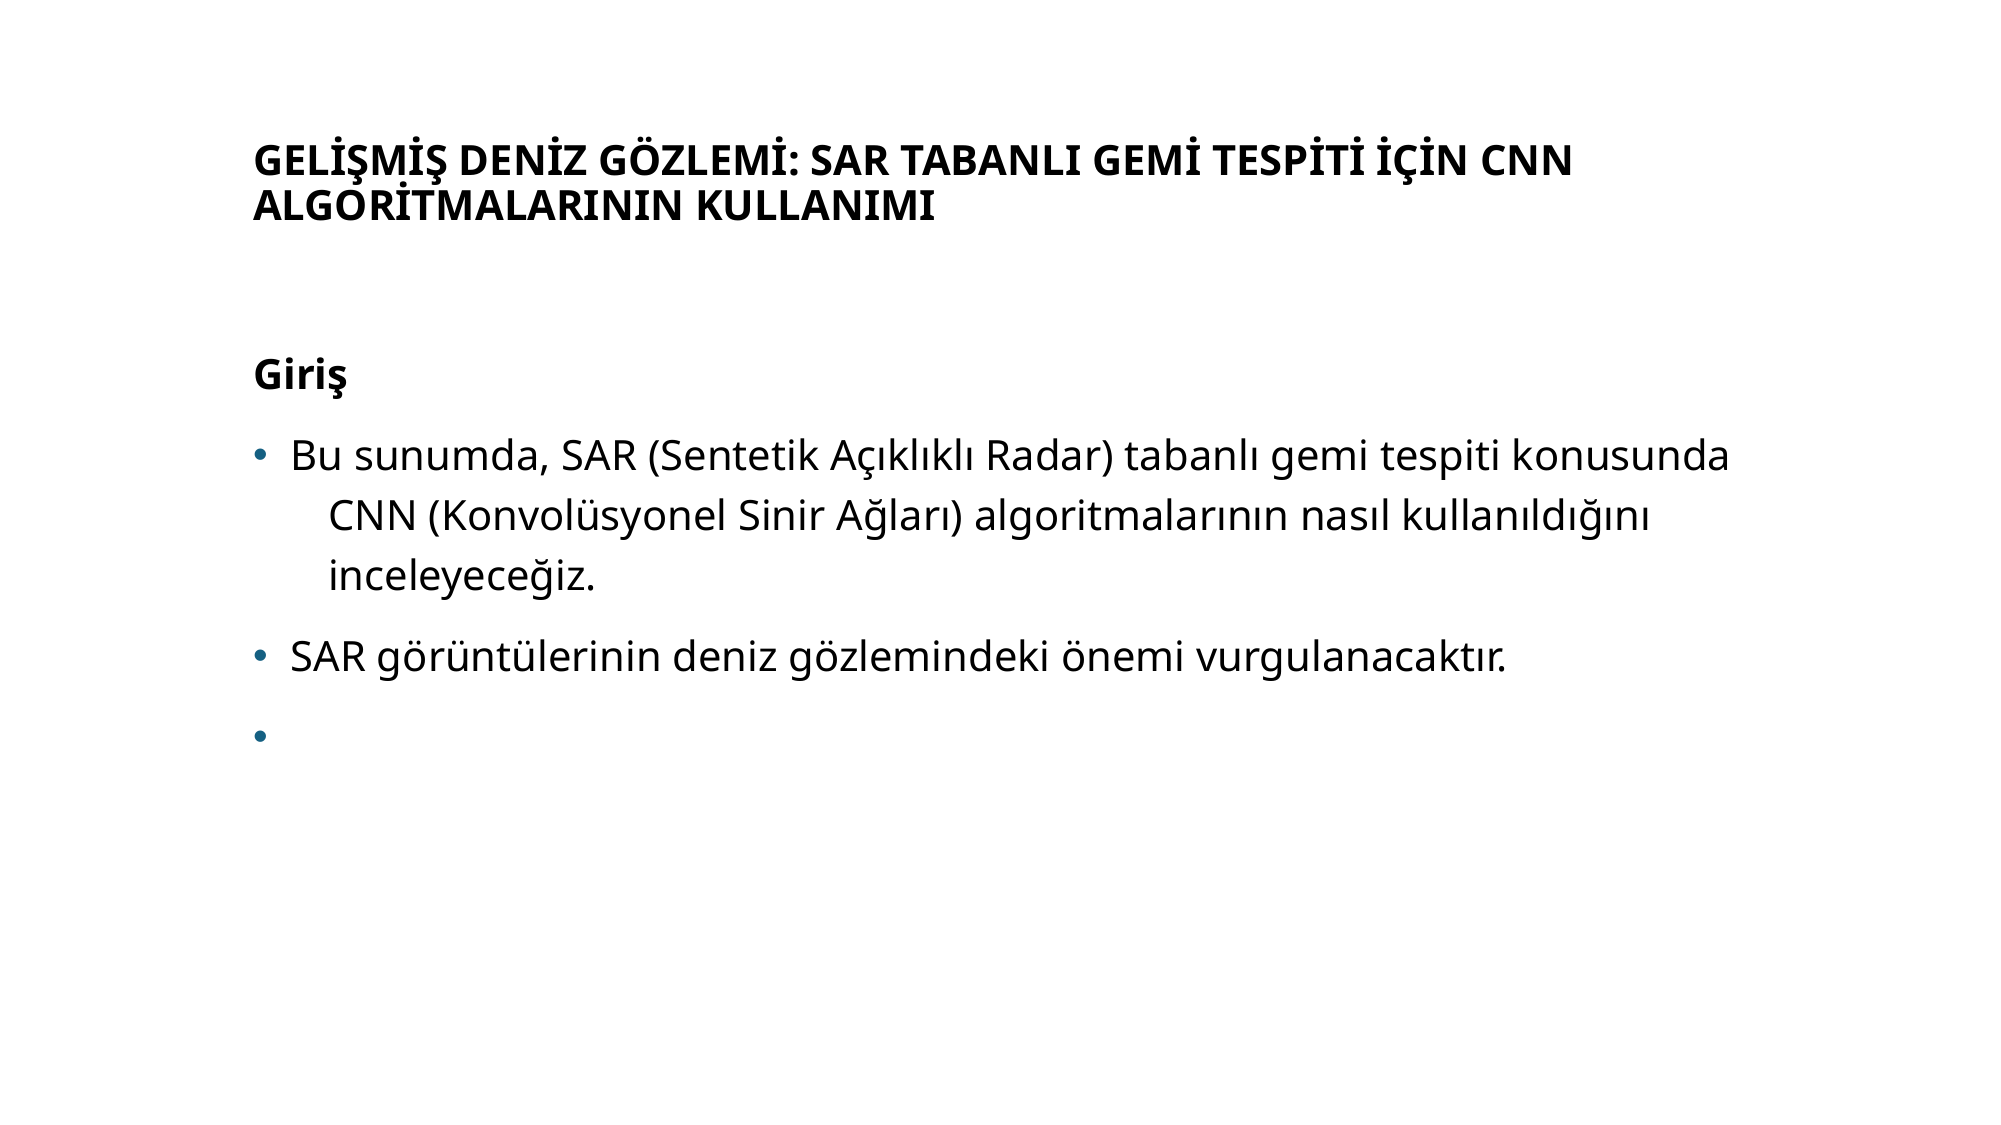

Gelişmiş Deniz Gözlemi: SAR Tabanlı Gemi Tespiti için CNN Algoritmalarının Kullanımı
Giriş
Bu sunumda, SAR (Sentetik Açıklıklı Radar) tabanlı gemi tespiti konusunda CNN (Konvolüsyonel Sinir Ağları) algoritmalarının nasıl kullanıldığını inceleyeceğiz.
SAR görüntülerinin deniz gözlemindeki önemi vurgulanacaktır.